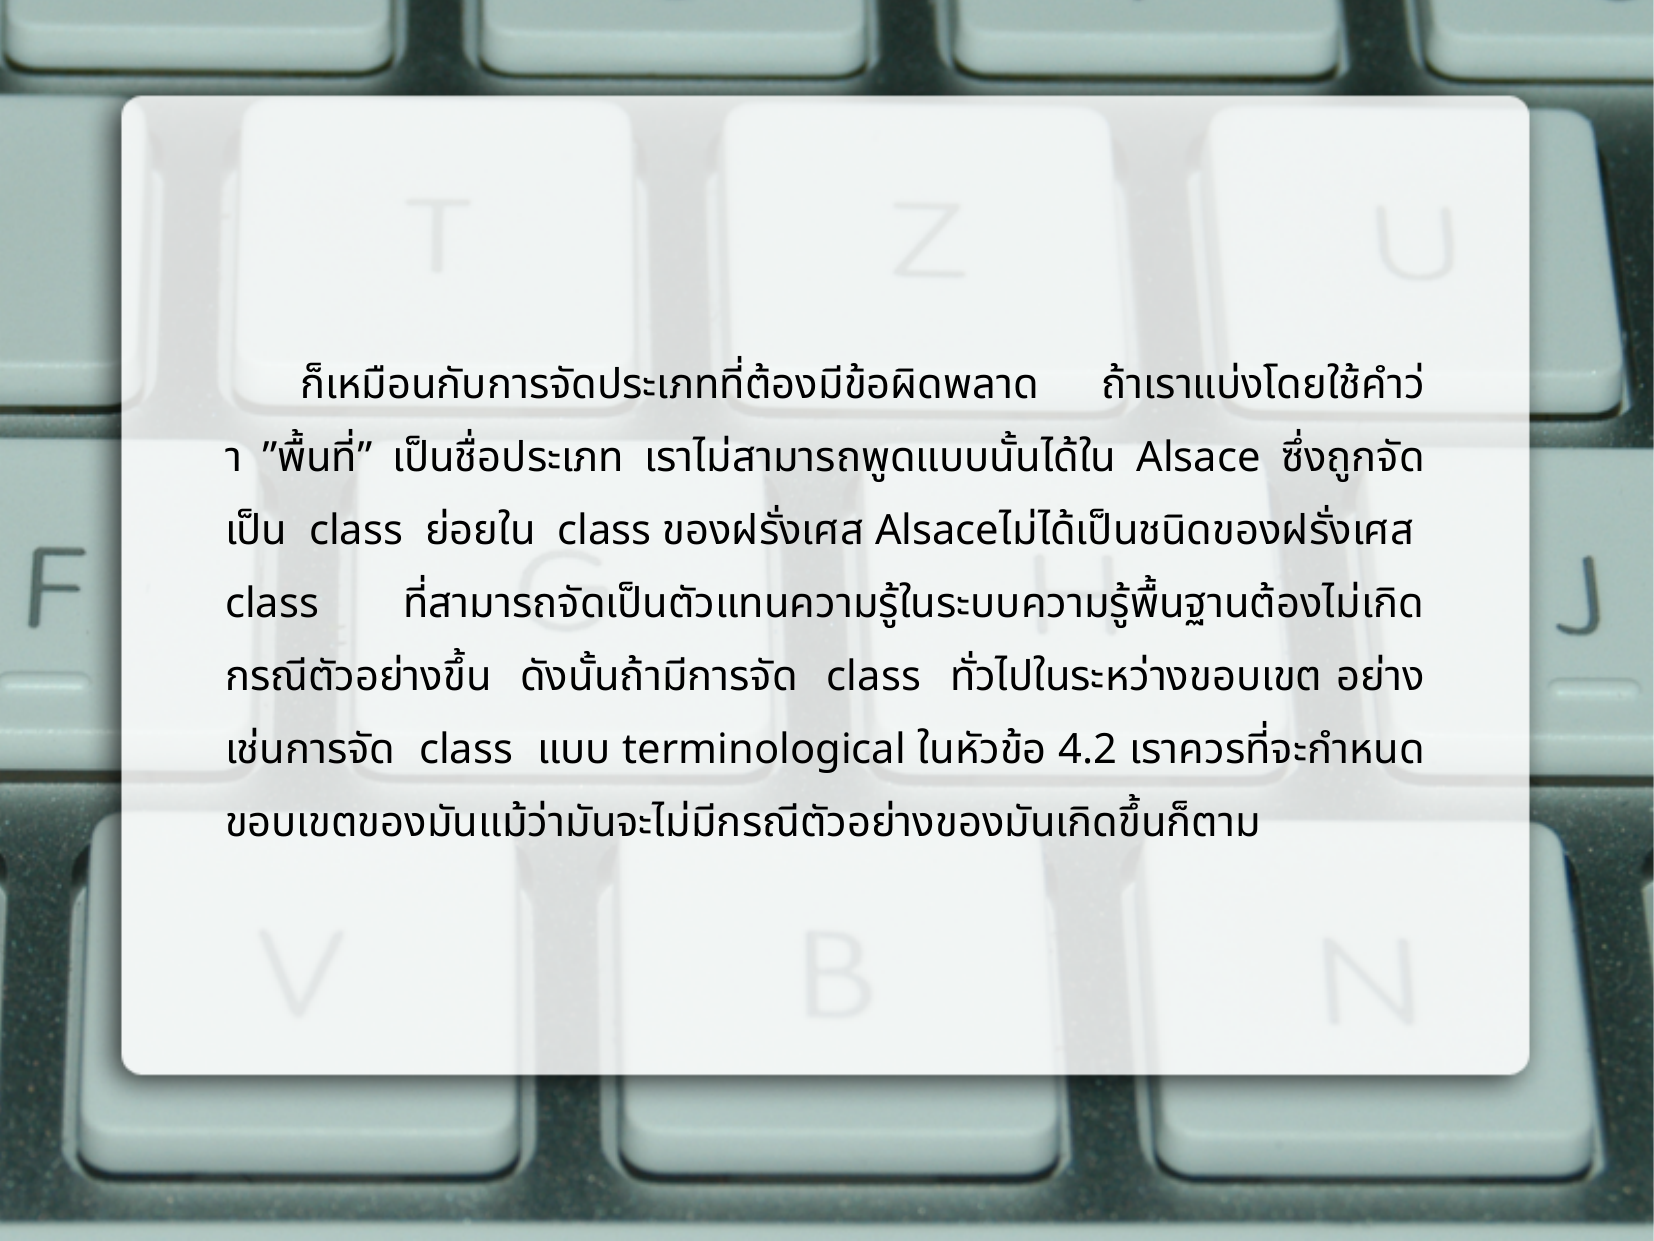

#
ก็เหมือนกับการจัดประเภทที่ต้องมีข้อผิดพลาด ถ้าเราแบ่งโดยใช้คำว่า ”พื้นที่” เป็นชื่อประเภท เราไม่สามารถพูดแบบนั้นได้ใน Alsace ซึ่งถูกจัดเป็น class ย่อยใน class ของฝรั่งเศส Alsaceไม่ได้เป็นชนิดของฝรั่งเศส class ที่สามารถจัดเป็นตัวแทนความรู้ในระบบความรู้พื้นฐานต้องไม่เกิดกรณีตัวอย่างขึ้น ดังนั้นถ้ามีการจัด class ทั่วไปในระหว่างขอบเขต อย่างเช่นการจัด class แบบ terminological ในหัวข้อ 4.2 เราควรที่จะกำหนดขอบเขตของมันแม้ว่ามันจะไม่มีกรณีตัวอย่างของมันเกิดขึ้นก็ตาม